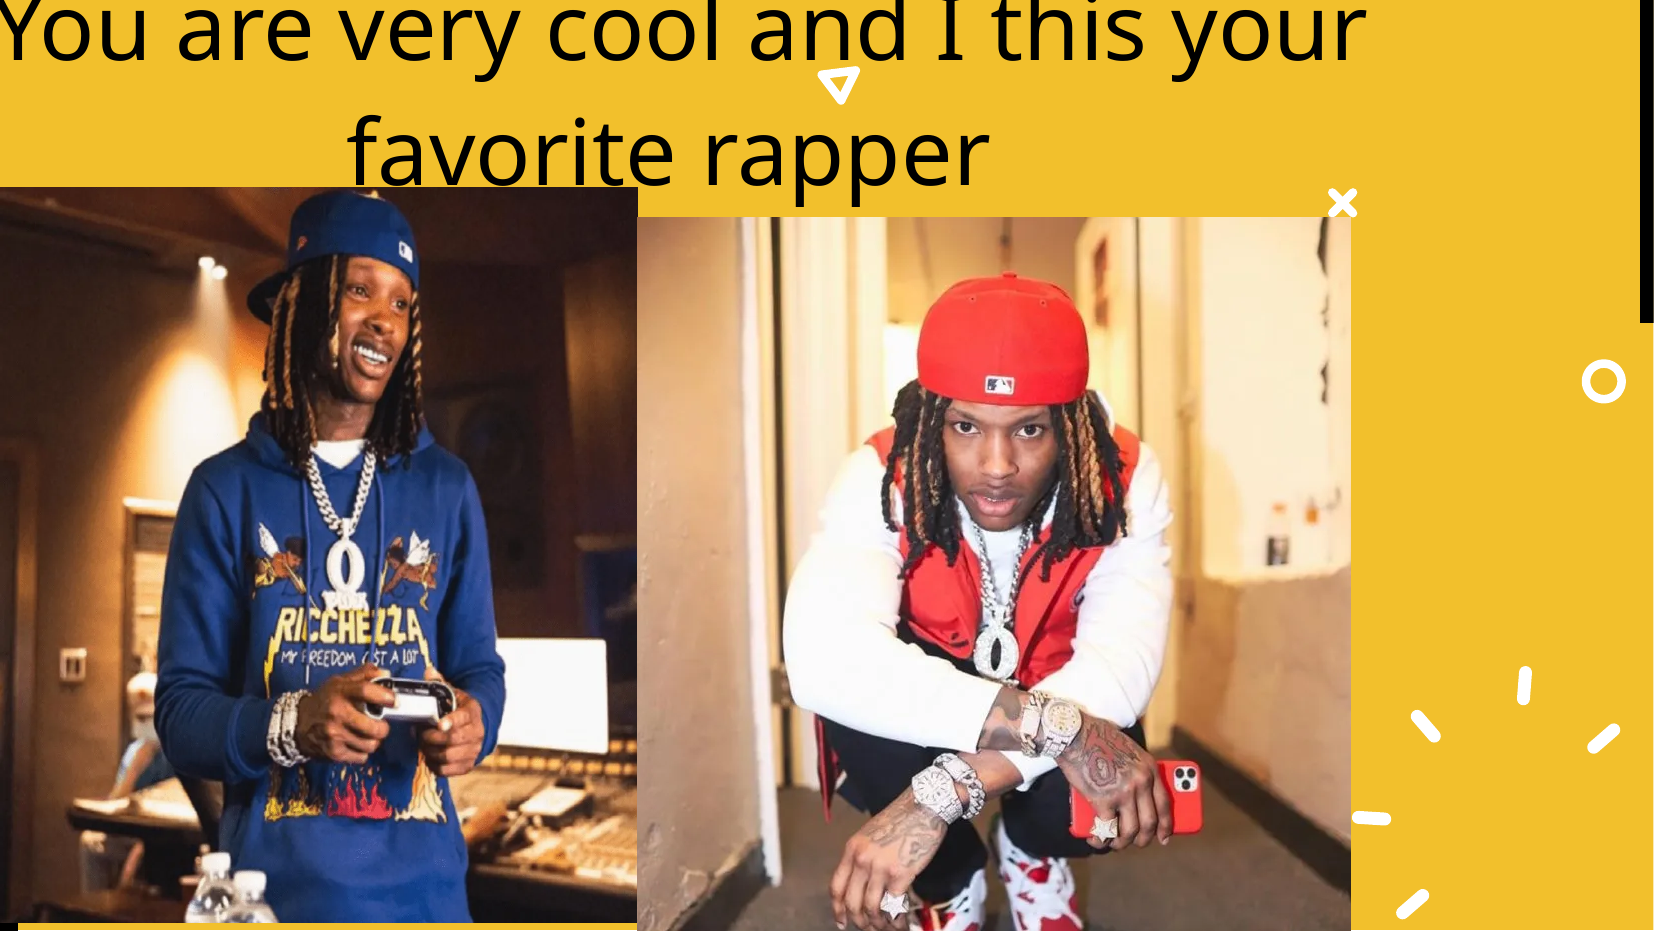

# You are very cool and I this your favorite rapper